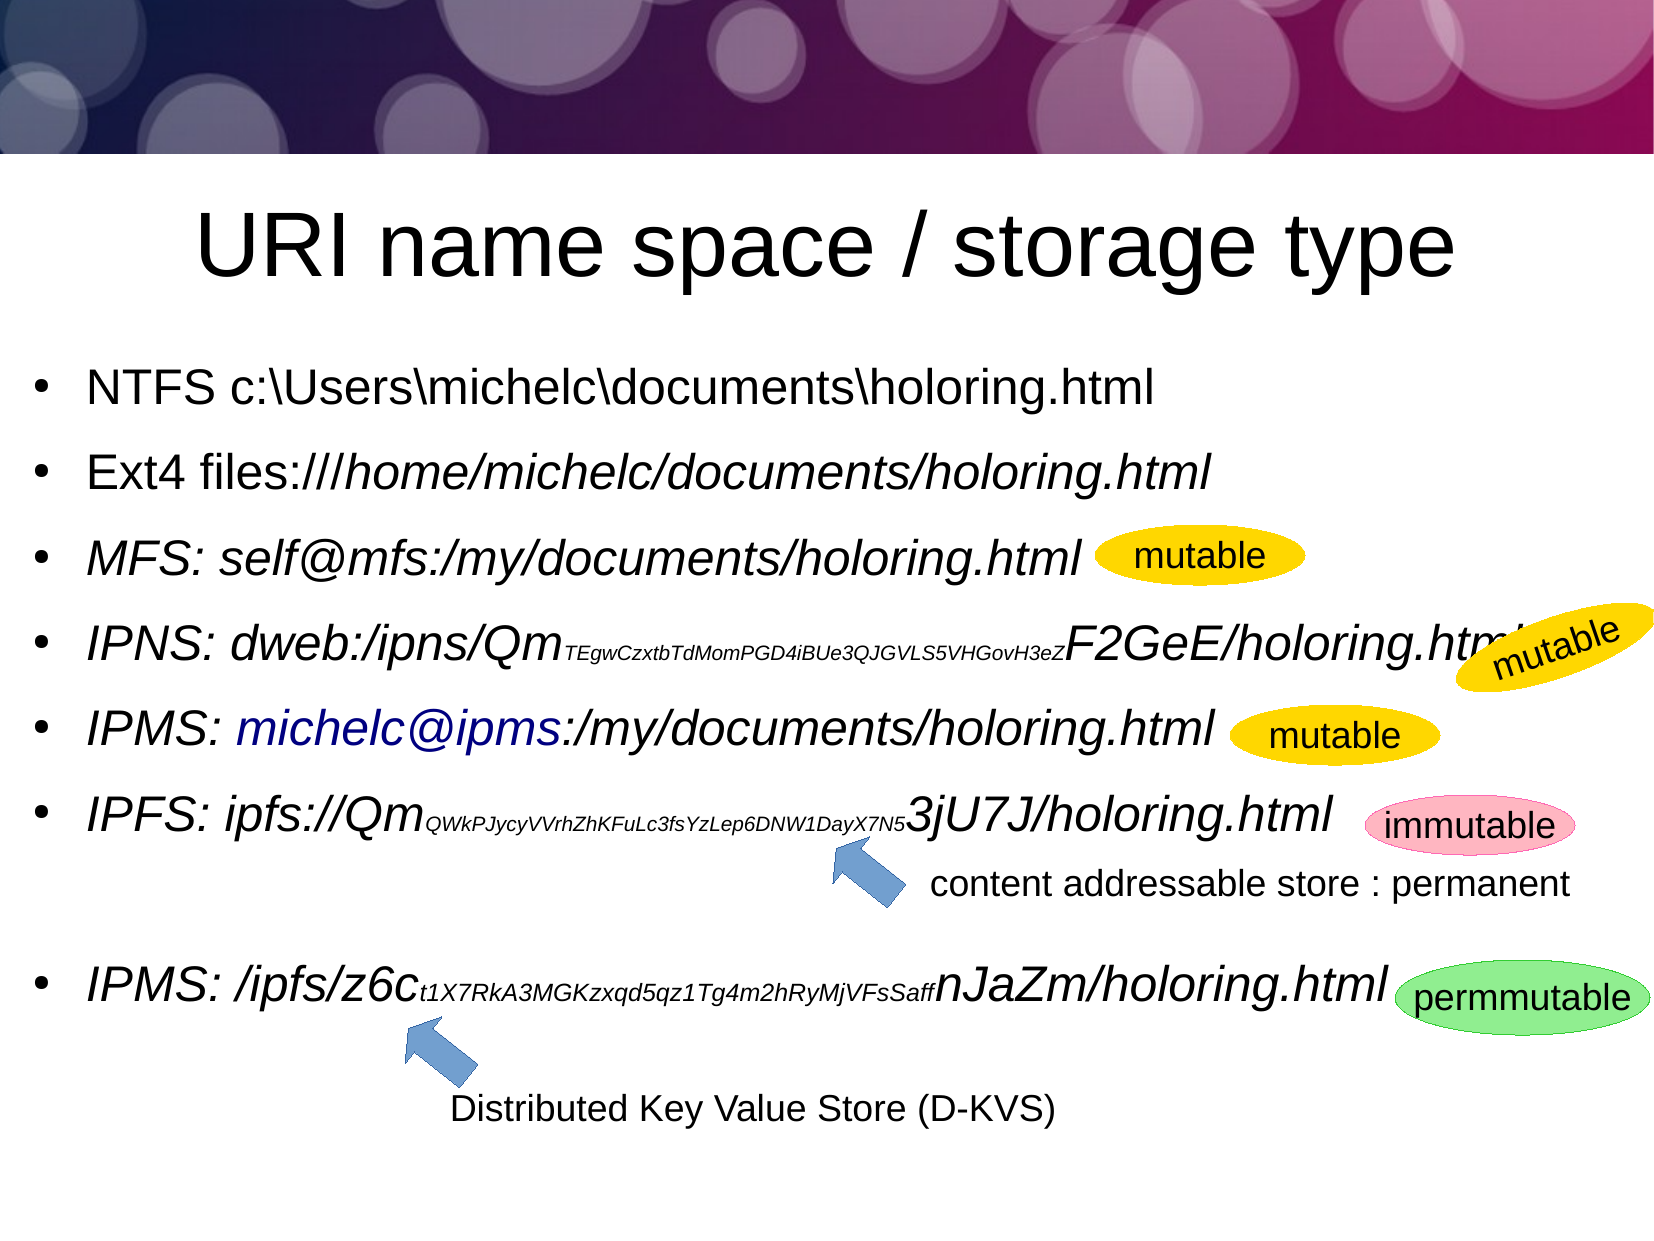

# URI name space / storage type
NTFS c:\Users\michelc\documents\holoring.html
Ext4 files:///home/michelc/documents/holoring.html
MFS: self@mfs:/my/documents/holoring.html
IPNS: dweb:/ipns/QmTEgwCzxtbTdMomPGD4iBUe3QJGVLS5VHGovH3eZF2GeE/holoring.html
IPMS: michelc@ipms:/my/documents/holoring.html
IPFS: ipfs://QmQWkPJycyVVrhZhKFuLc3fsYzLep6DNW1DayX7N53jU7J/holoring.html
IPMS: /ipfs/z6ct1X7RkA3MGKzxqd5qz1Tg4m2hRyMjVFsSaffnJaZm/holoring.html
mutable
mutable
mutable
immutable
content addressable store : permanent
permmutable
Distributed Key Value Store (D-KVS)